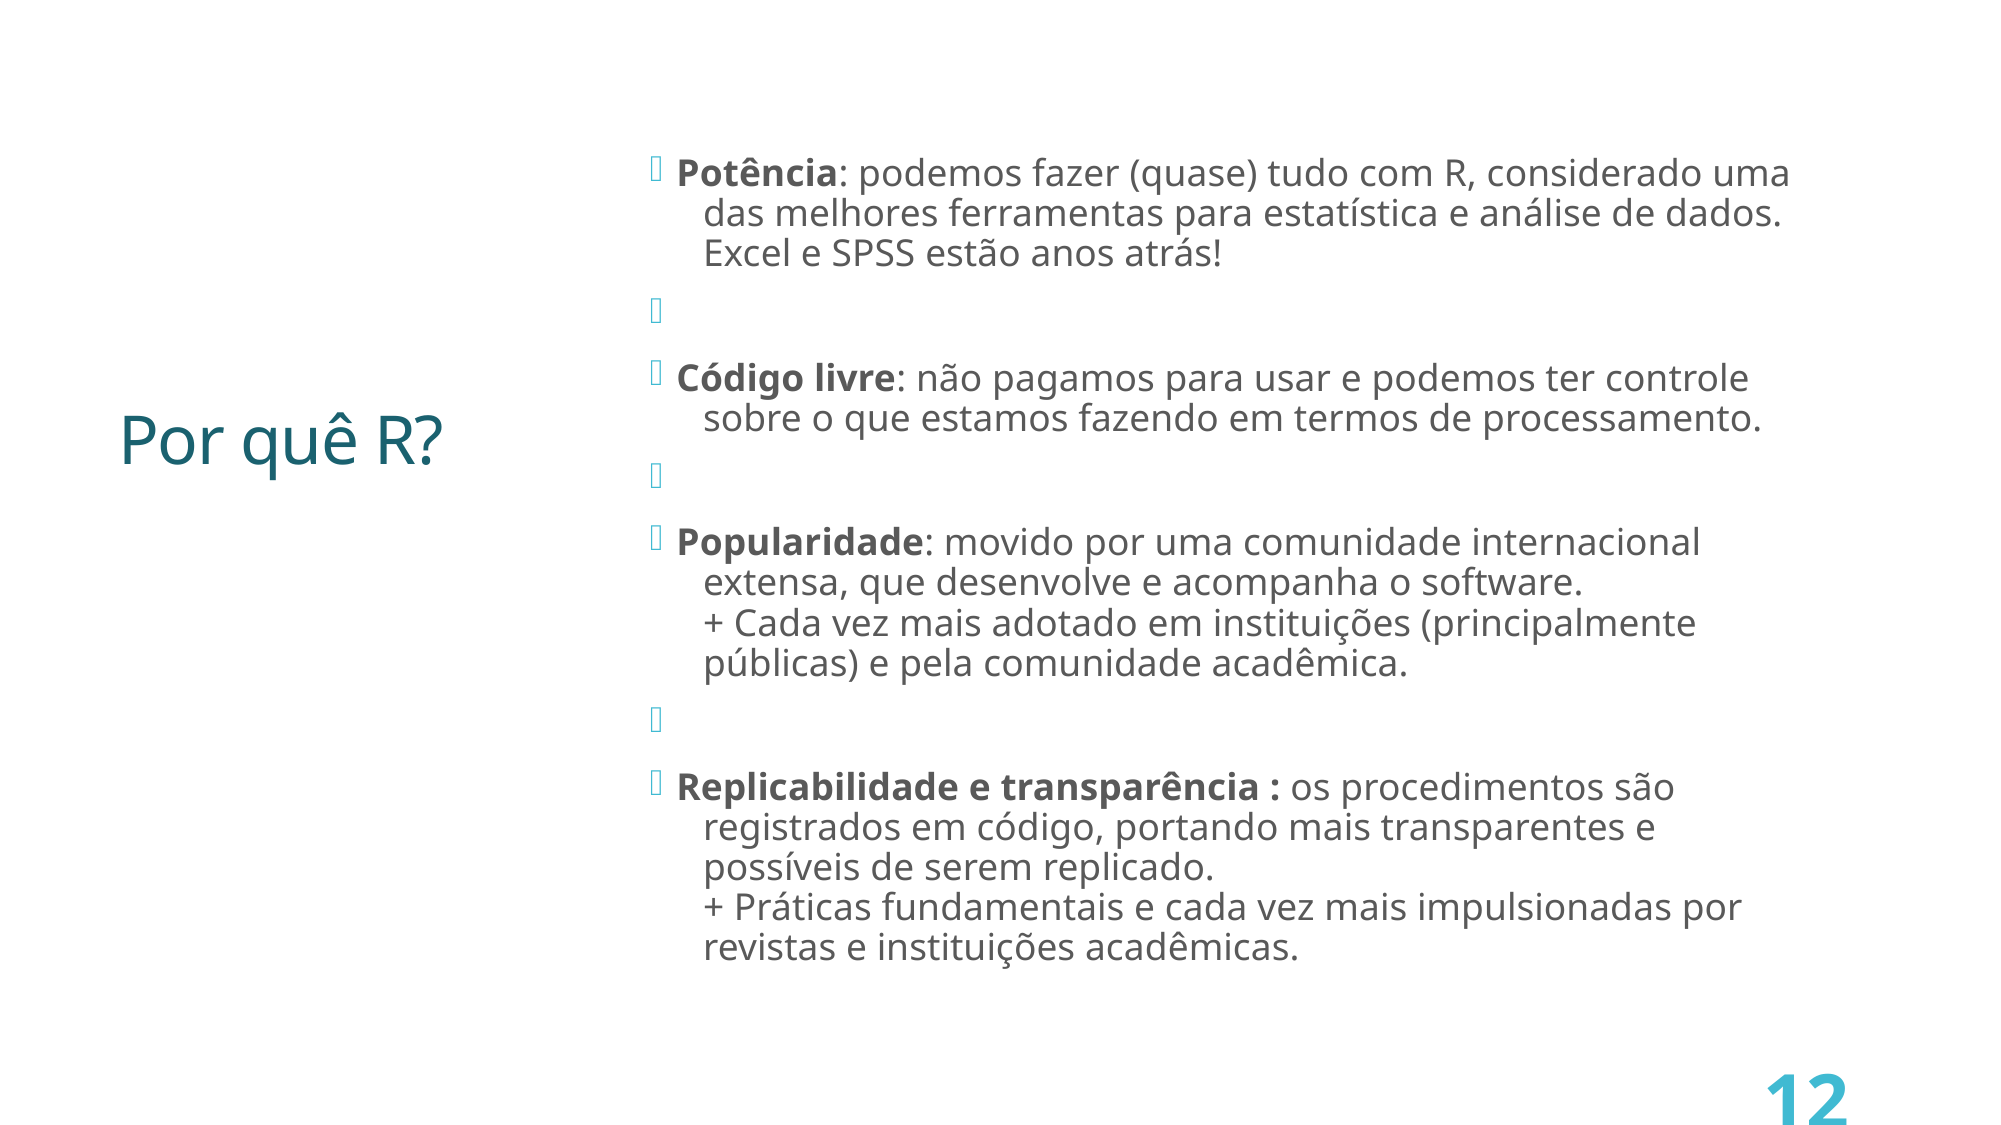

# Potência: podemos fazer (quase) tudo com R, considerado uma das melhores ferramentas para estatística e análise de dados. Excel e SPSS estão anos atrás!
Código livre: não pagamos para usar e podemos ter controle sobre o que estamos fazendo em termos de processamento.
Popularidade: movido por uma comunidade internacional extensa, que desenvolve e acompanha o software.
+ Cada vez mais adotado em instituições (principalmente públicas) e pela comunidade acadêmica.
Replicabilidade e transparência : os procedimentos são registrados em código, portando mais transparentes e possíveis de serem replicado.
+ Práticas fundamentais e cada vez mais impulsionadas por revistas e instituições acadêmicas.
Por quê R?
Principais razões